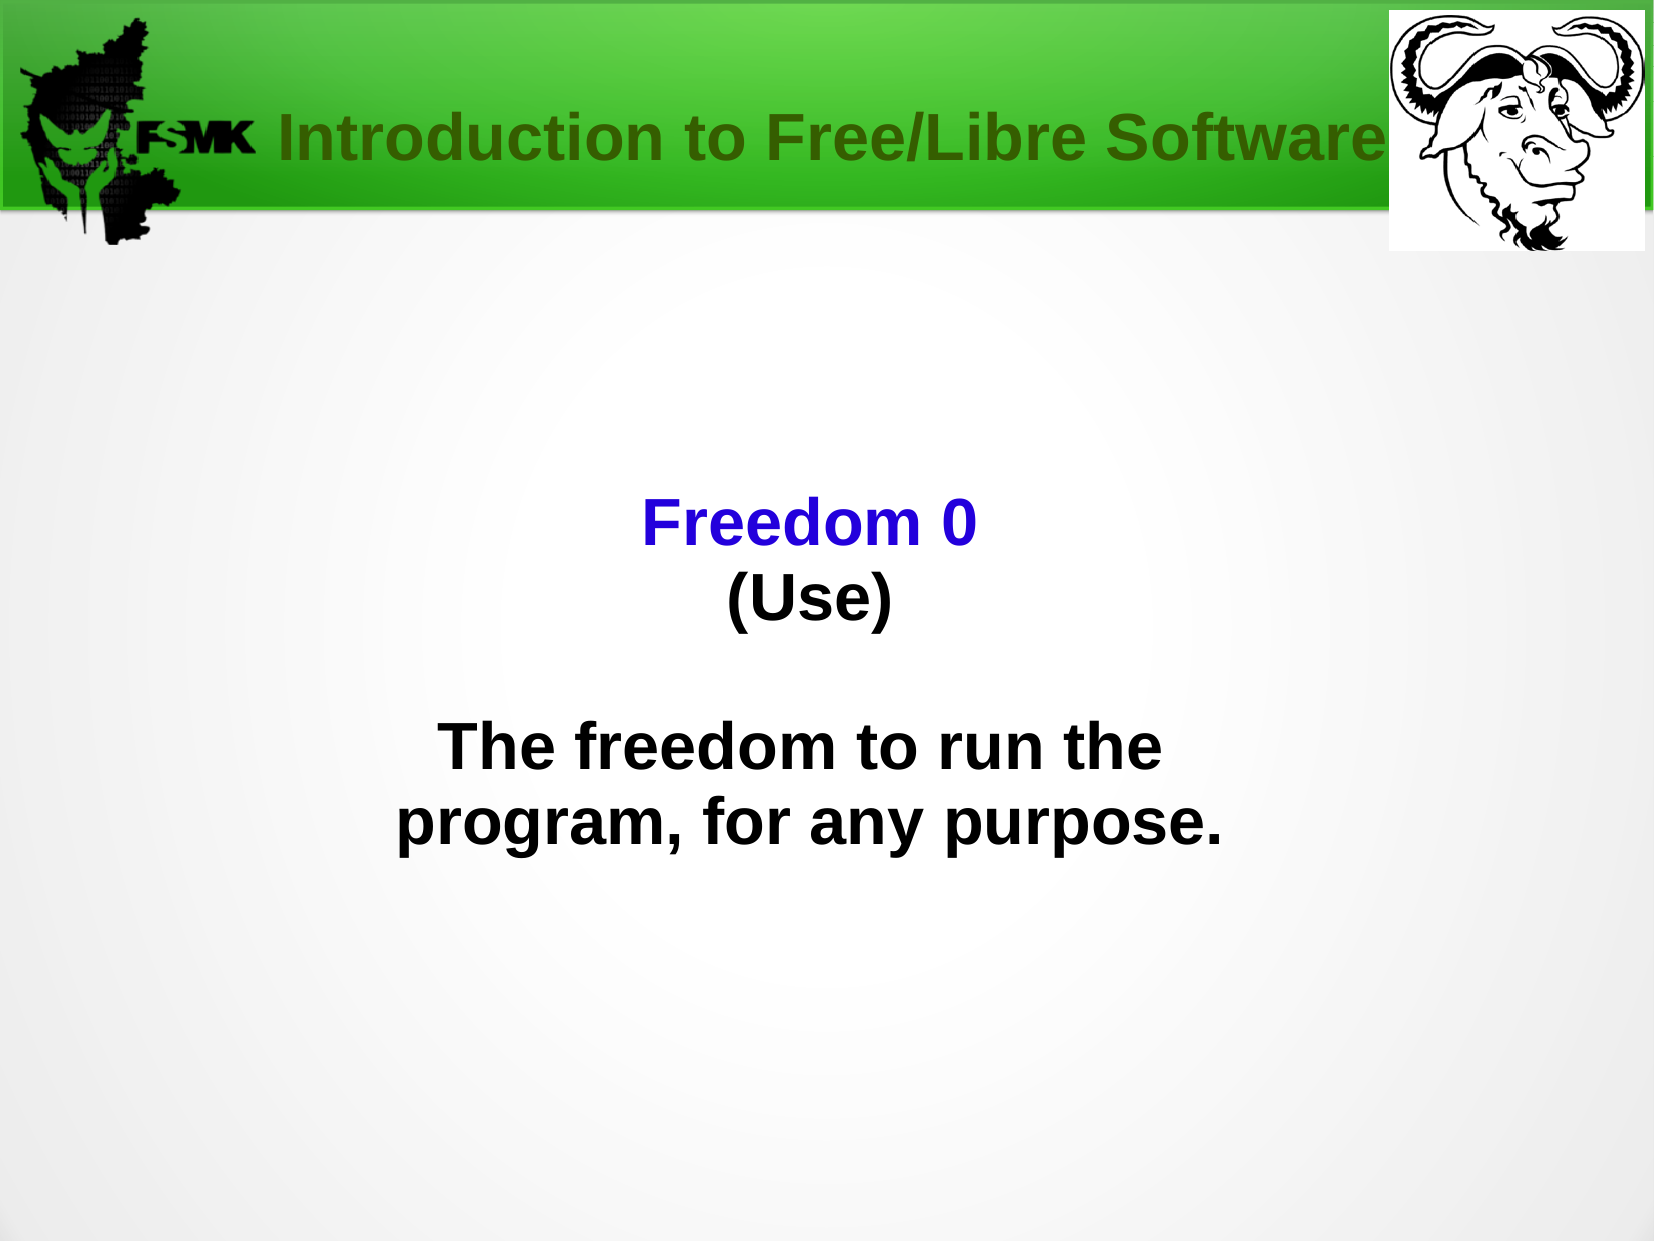

# Introduction to Free/Libre Software
Freedom 0
(Use)
The freedom to run the
program, for any purpose.